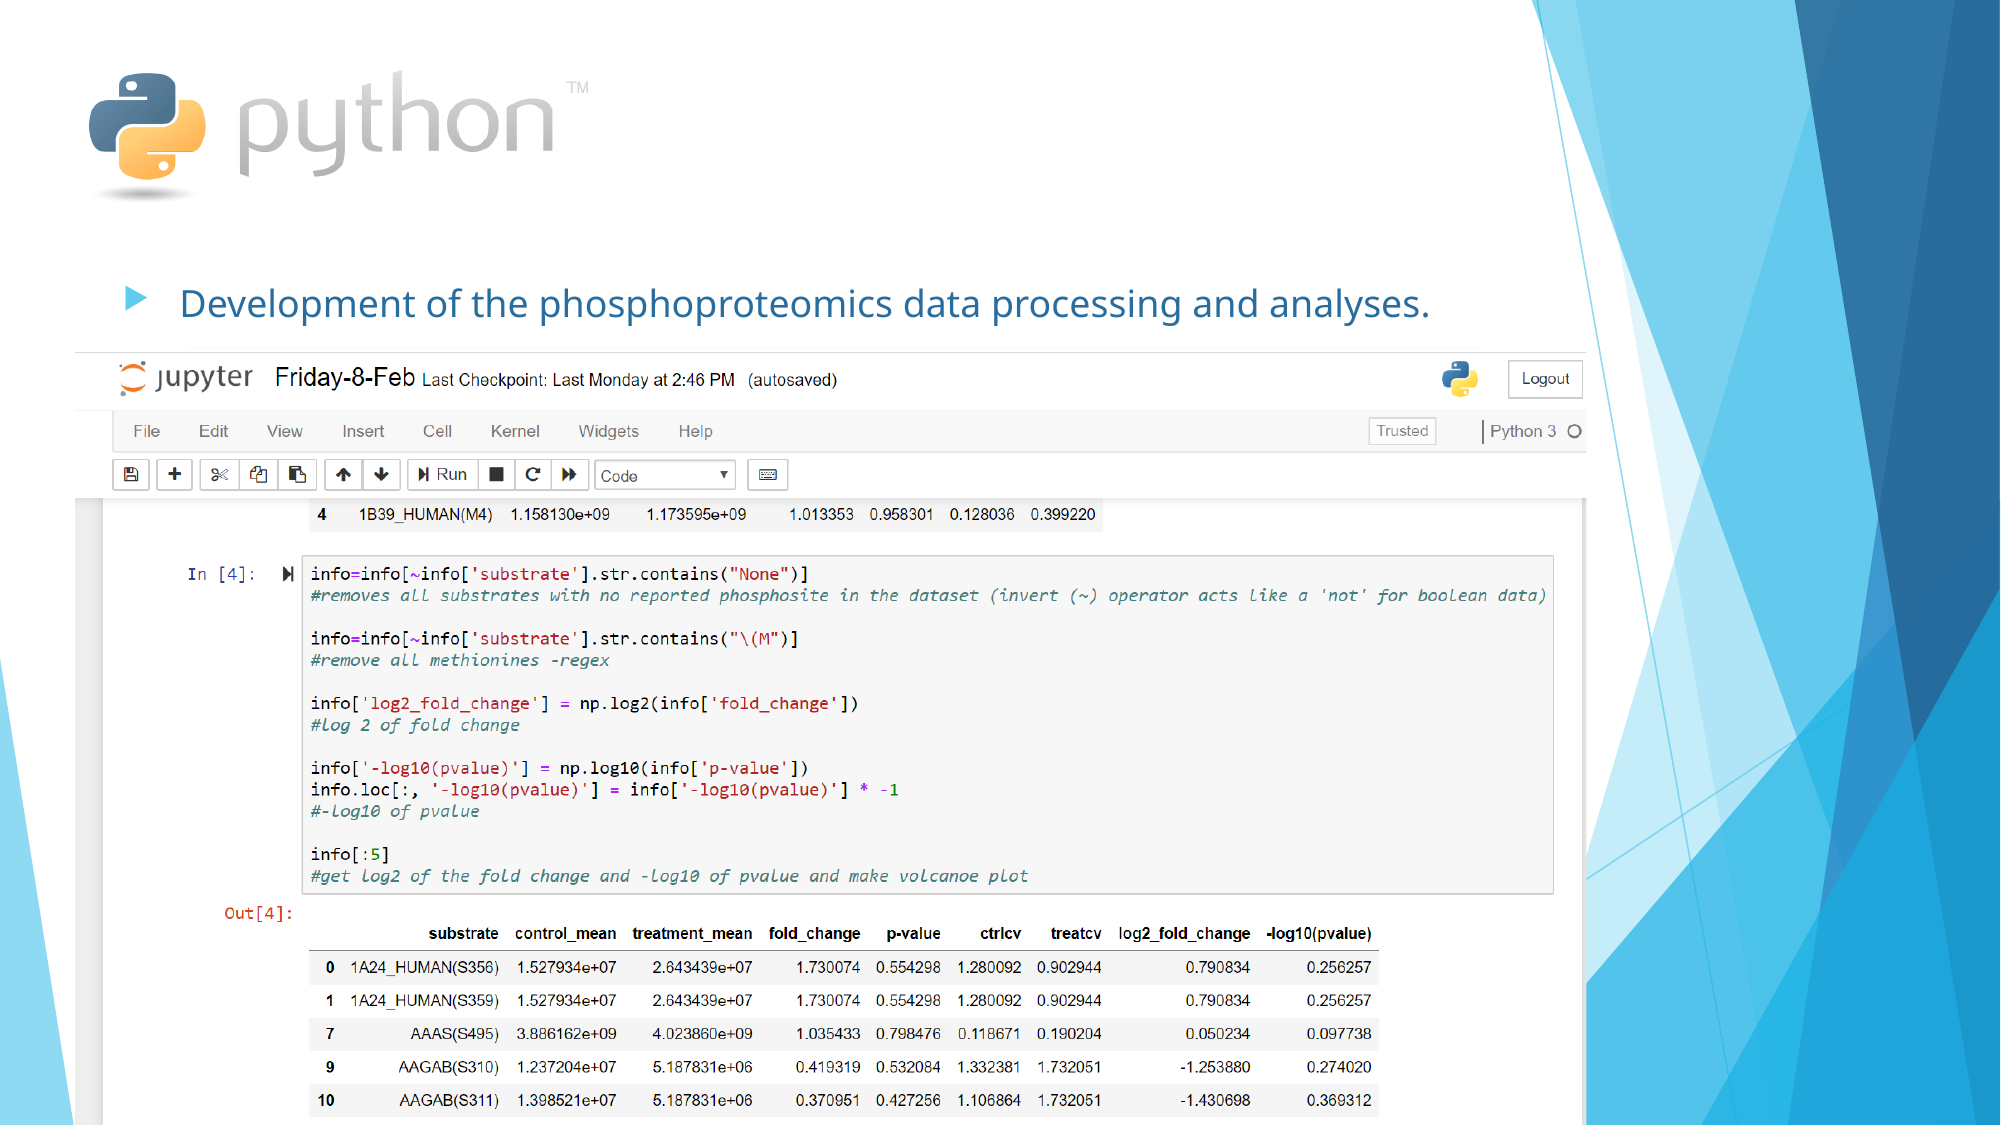

# Development of the phosphoproteomics data processing and analyses.